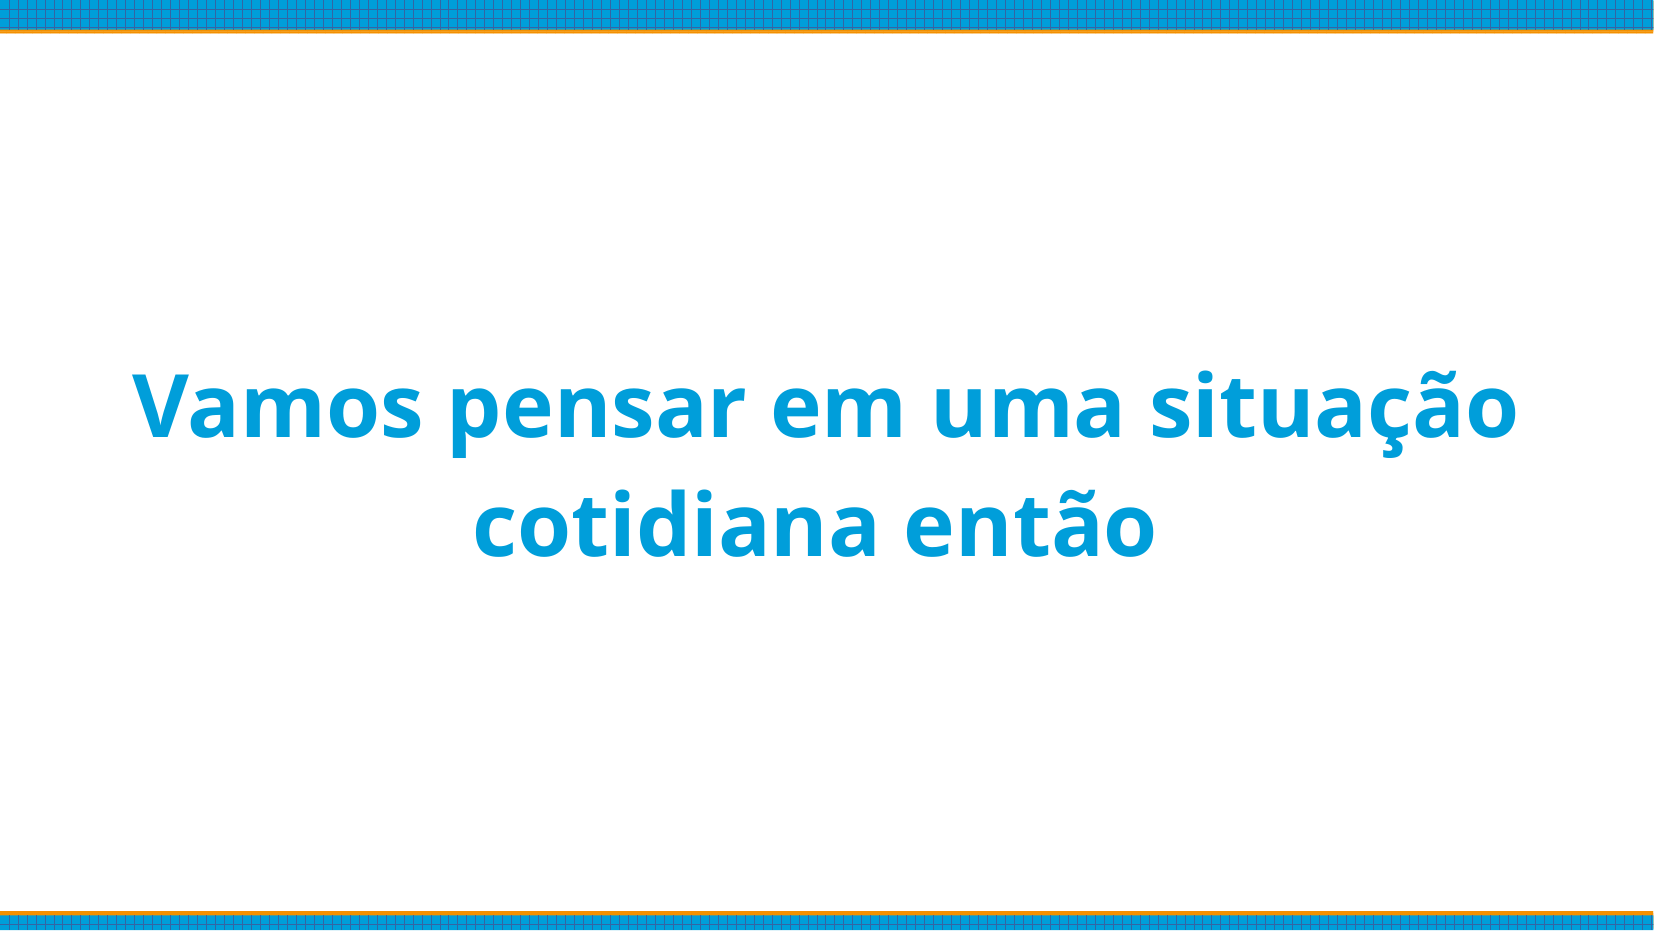

# Vamos pensar em uma situação cotidiana então